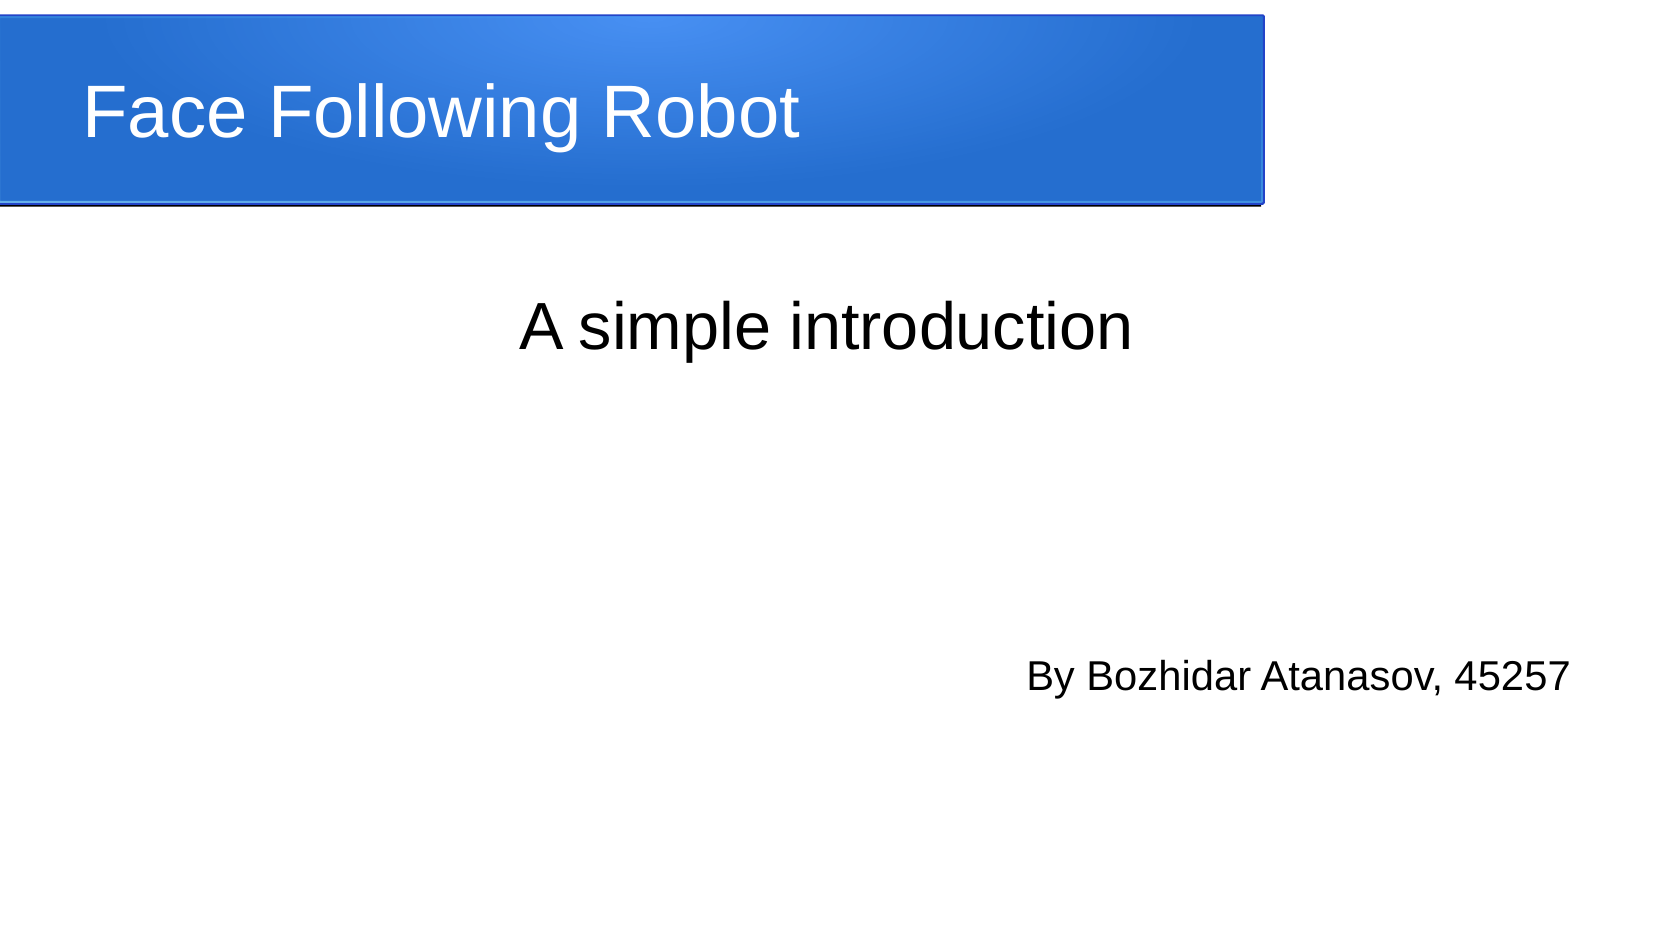

# Face Following Robot
A simple introduction
By Bozhidar Atanasov, 45257